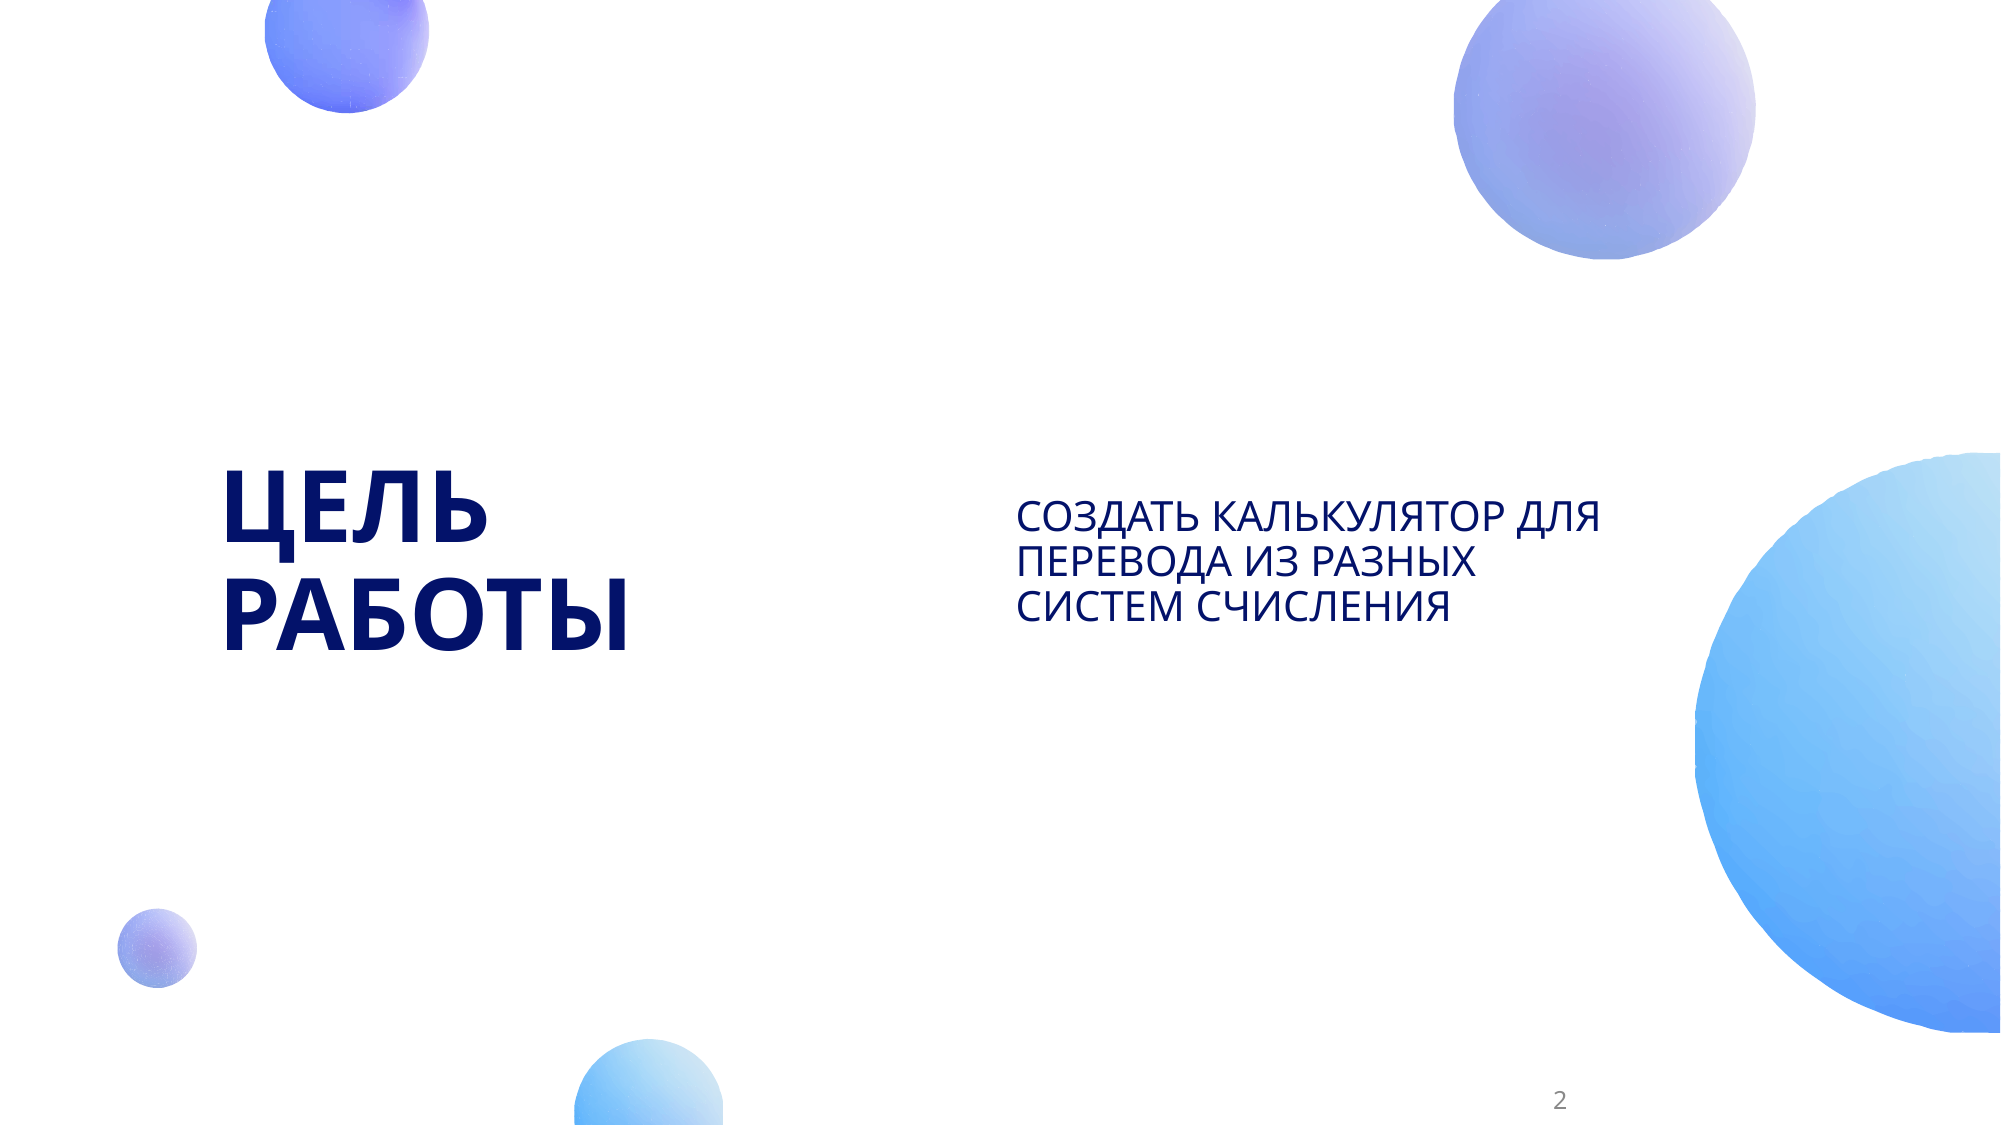

# ЦЕЛЬ РАБОТЫ
Создать калькулятор для перевода из разных систем счисления